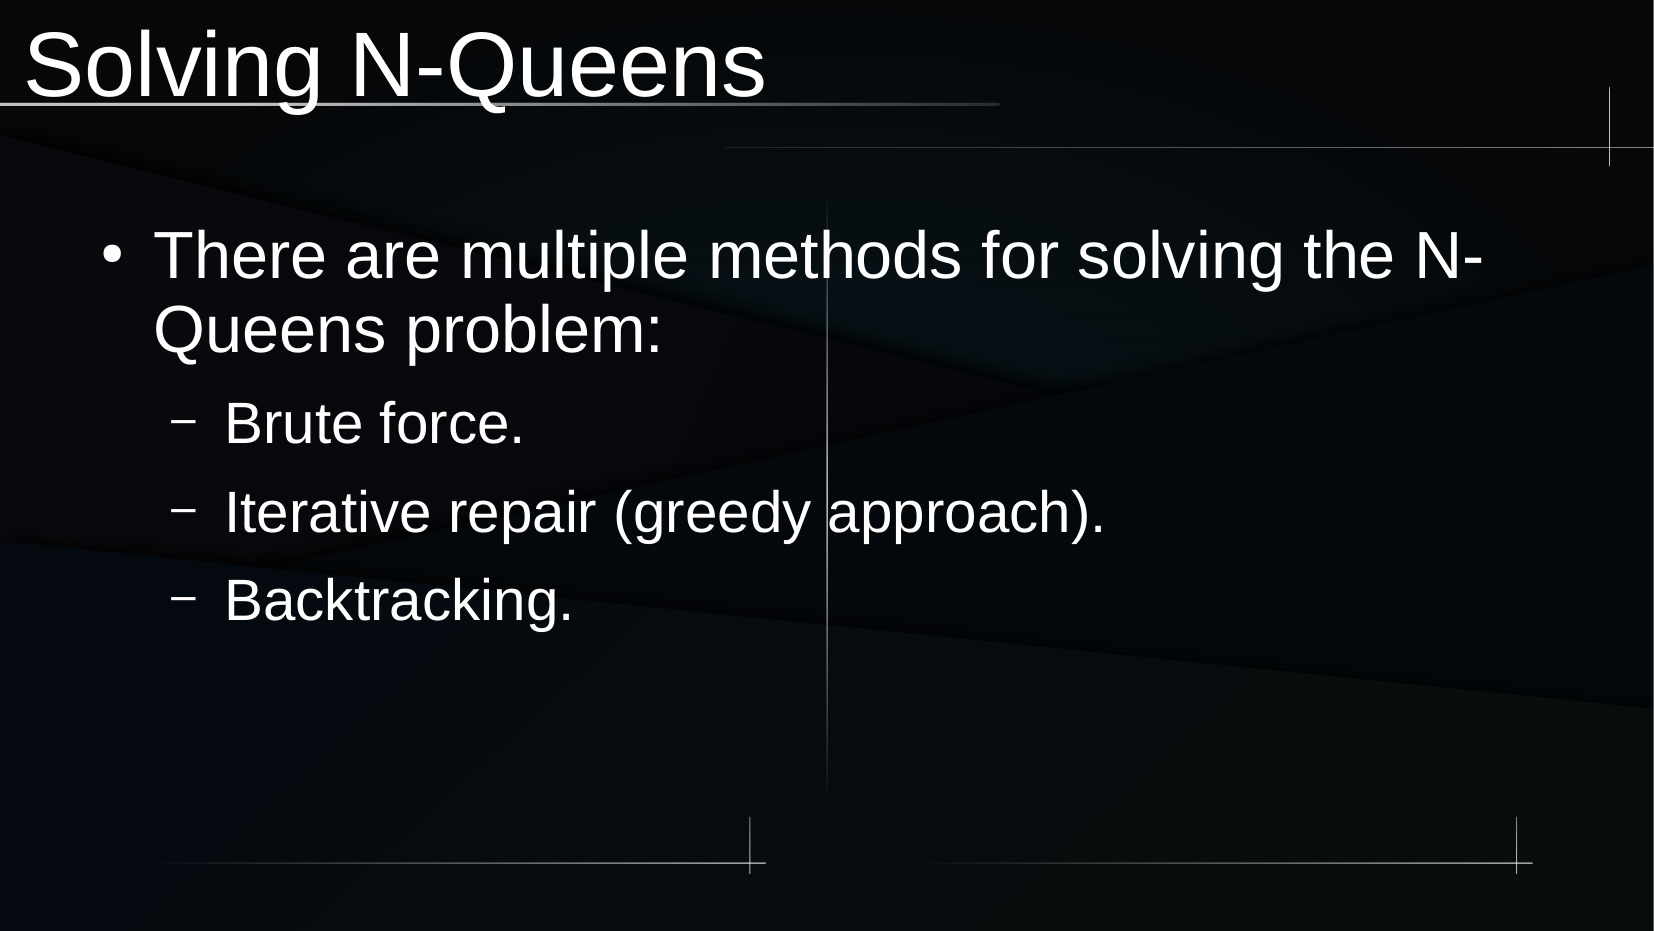

# Solving N-Queens
There are multiple methods for solving the N-Queens problem:
Brute force.
Iterative repair (greedy approach).
Backtracking.